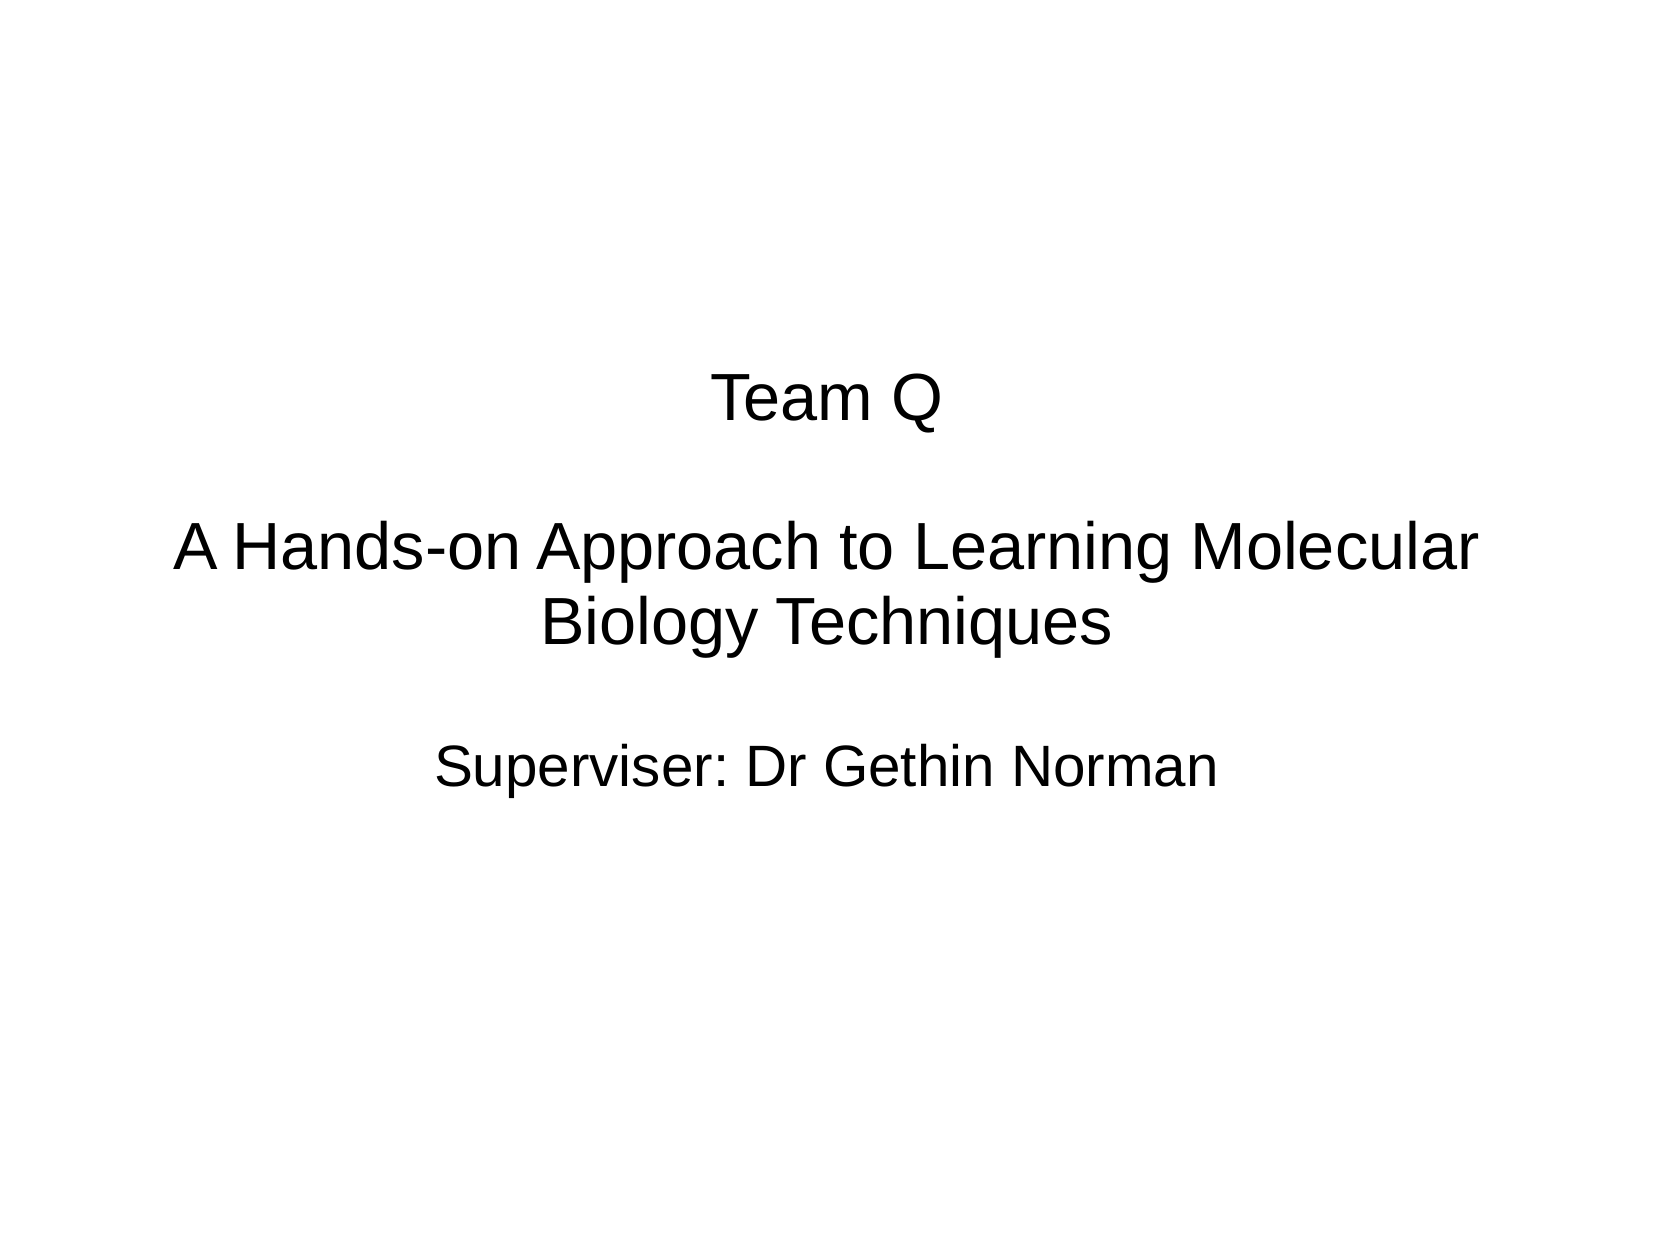

# Team Q
A Hands-on Approach to Learning Molecular Biology Techniques
Superviser: Dr Gethin Norman